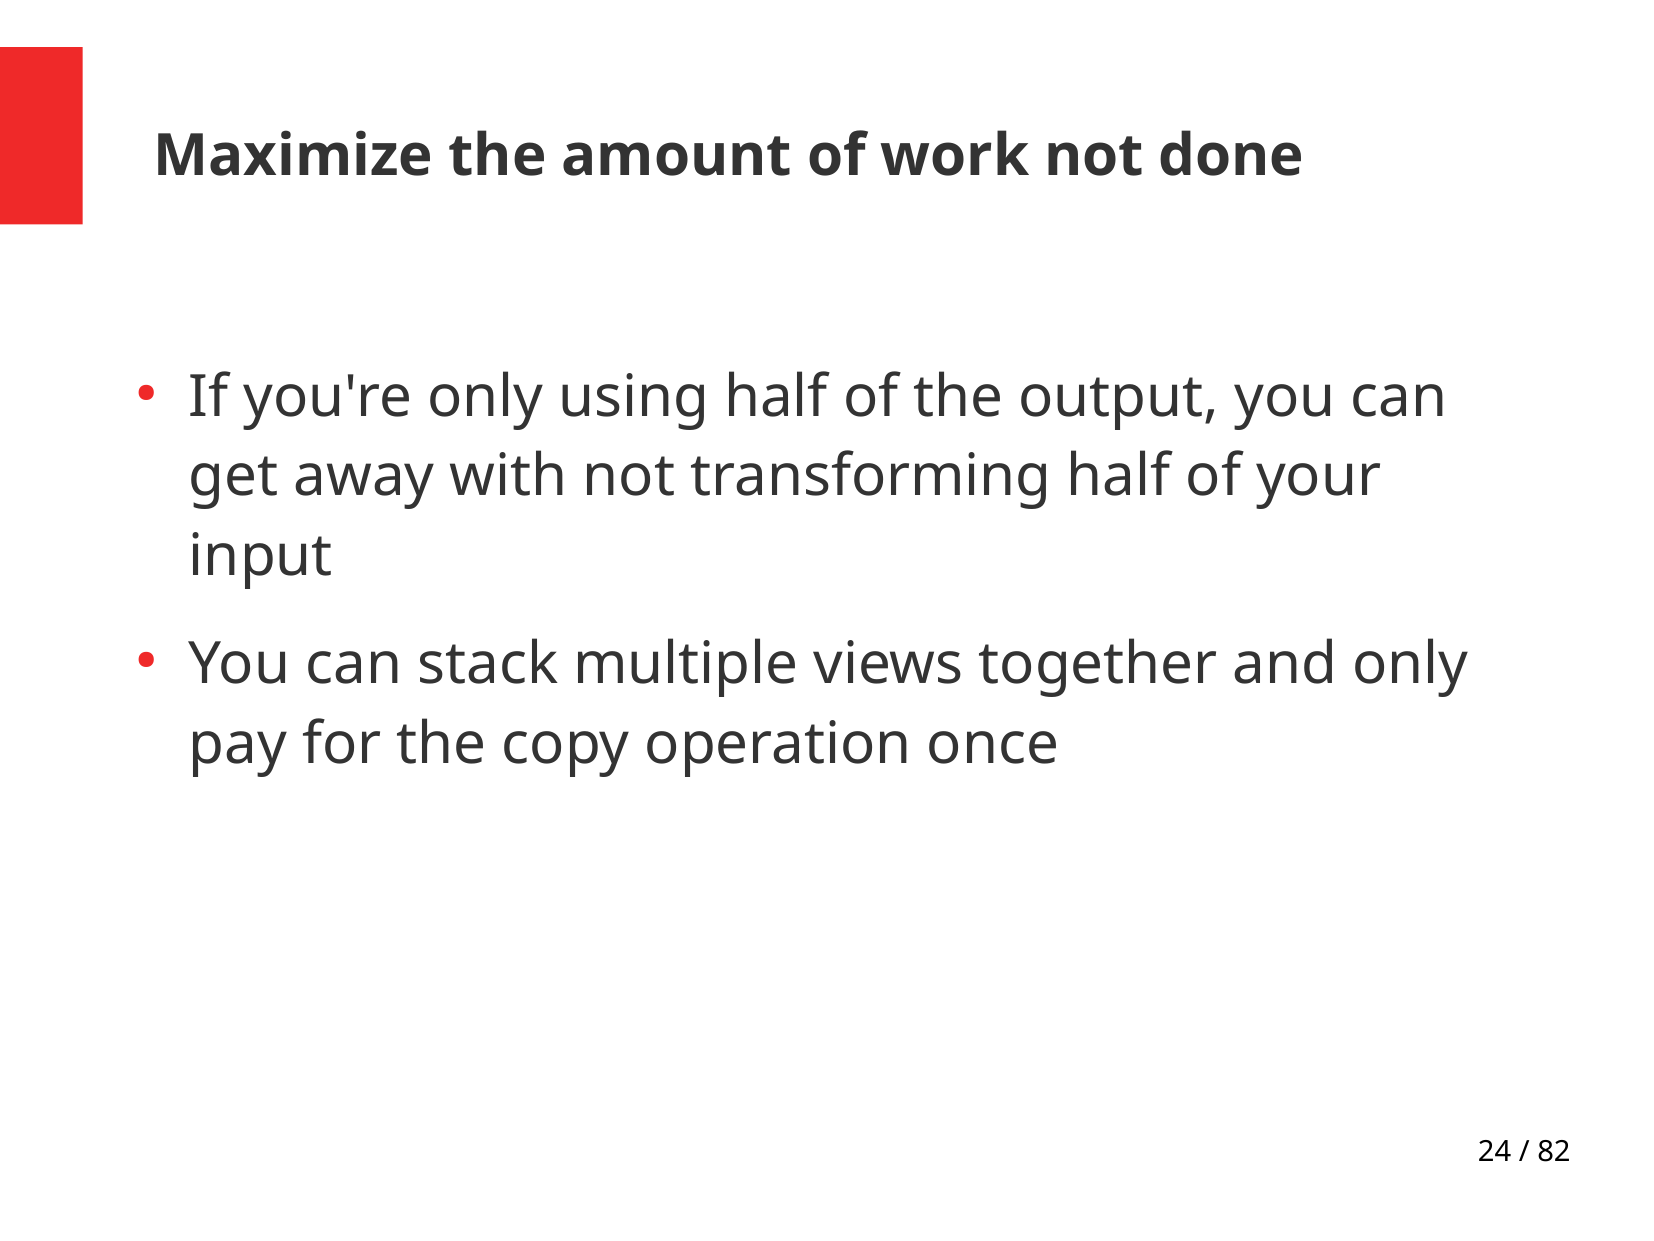

# Maximize the amount of work not done
If you're only using half of the output, you can get away with not transforming half of your input
You can stack multiple views together and only pay for the copy operation once
24